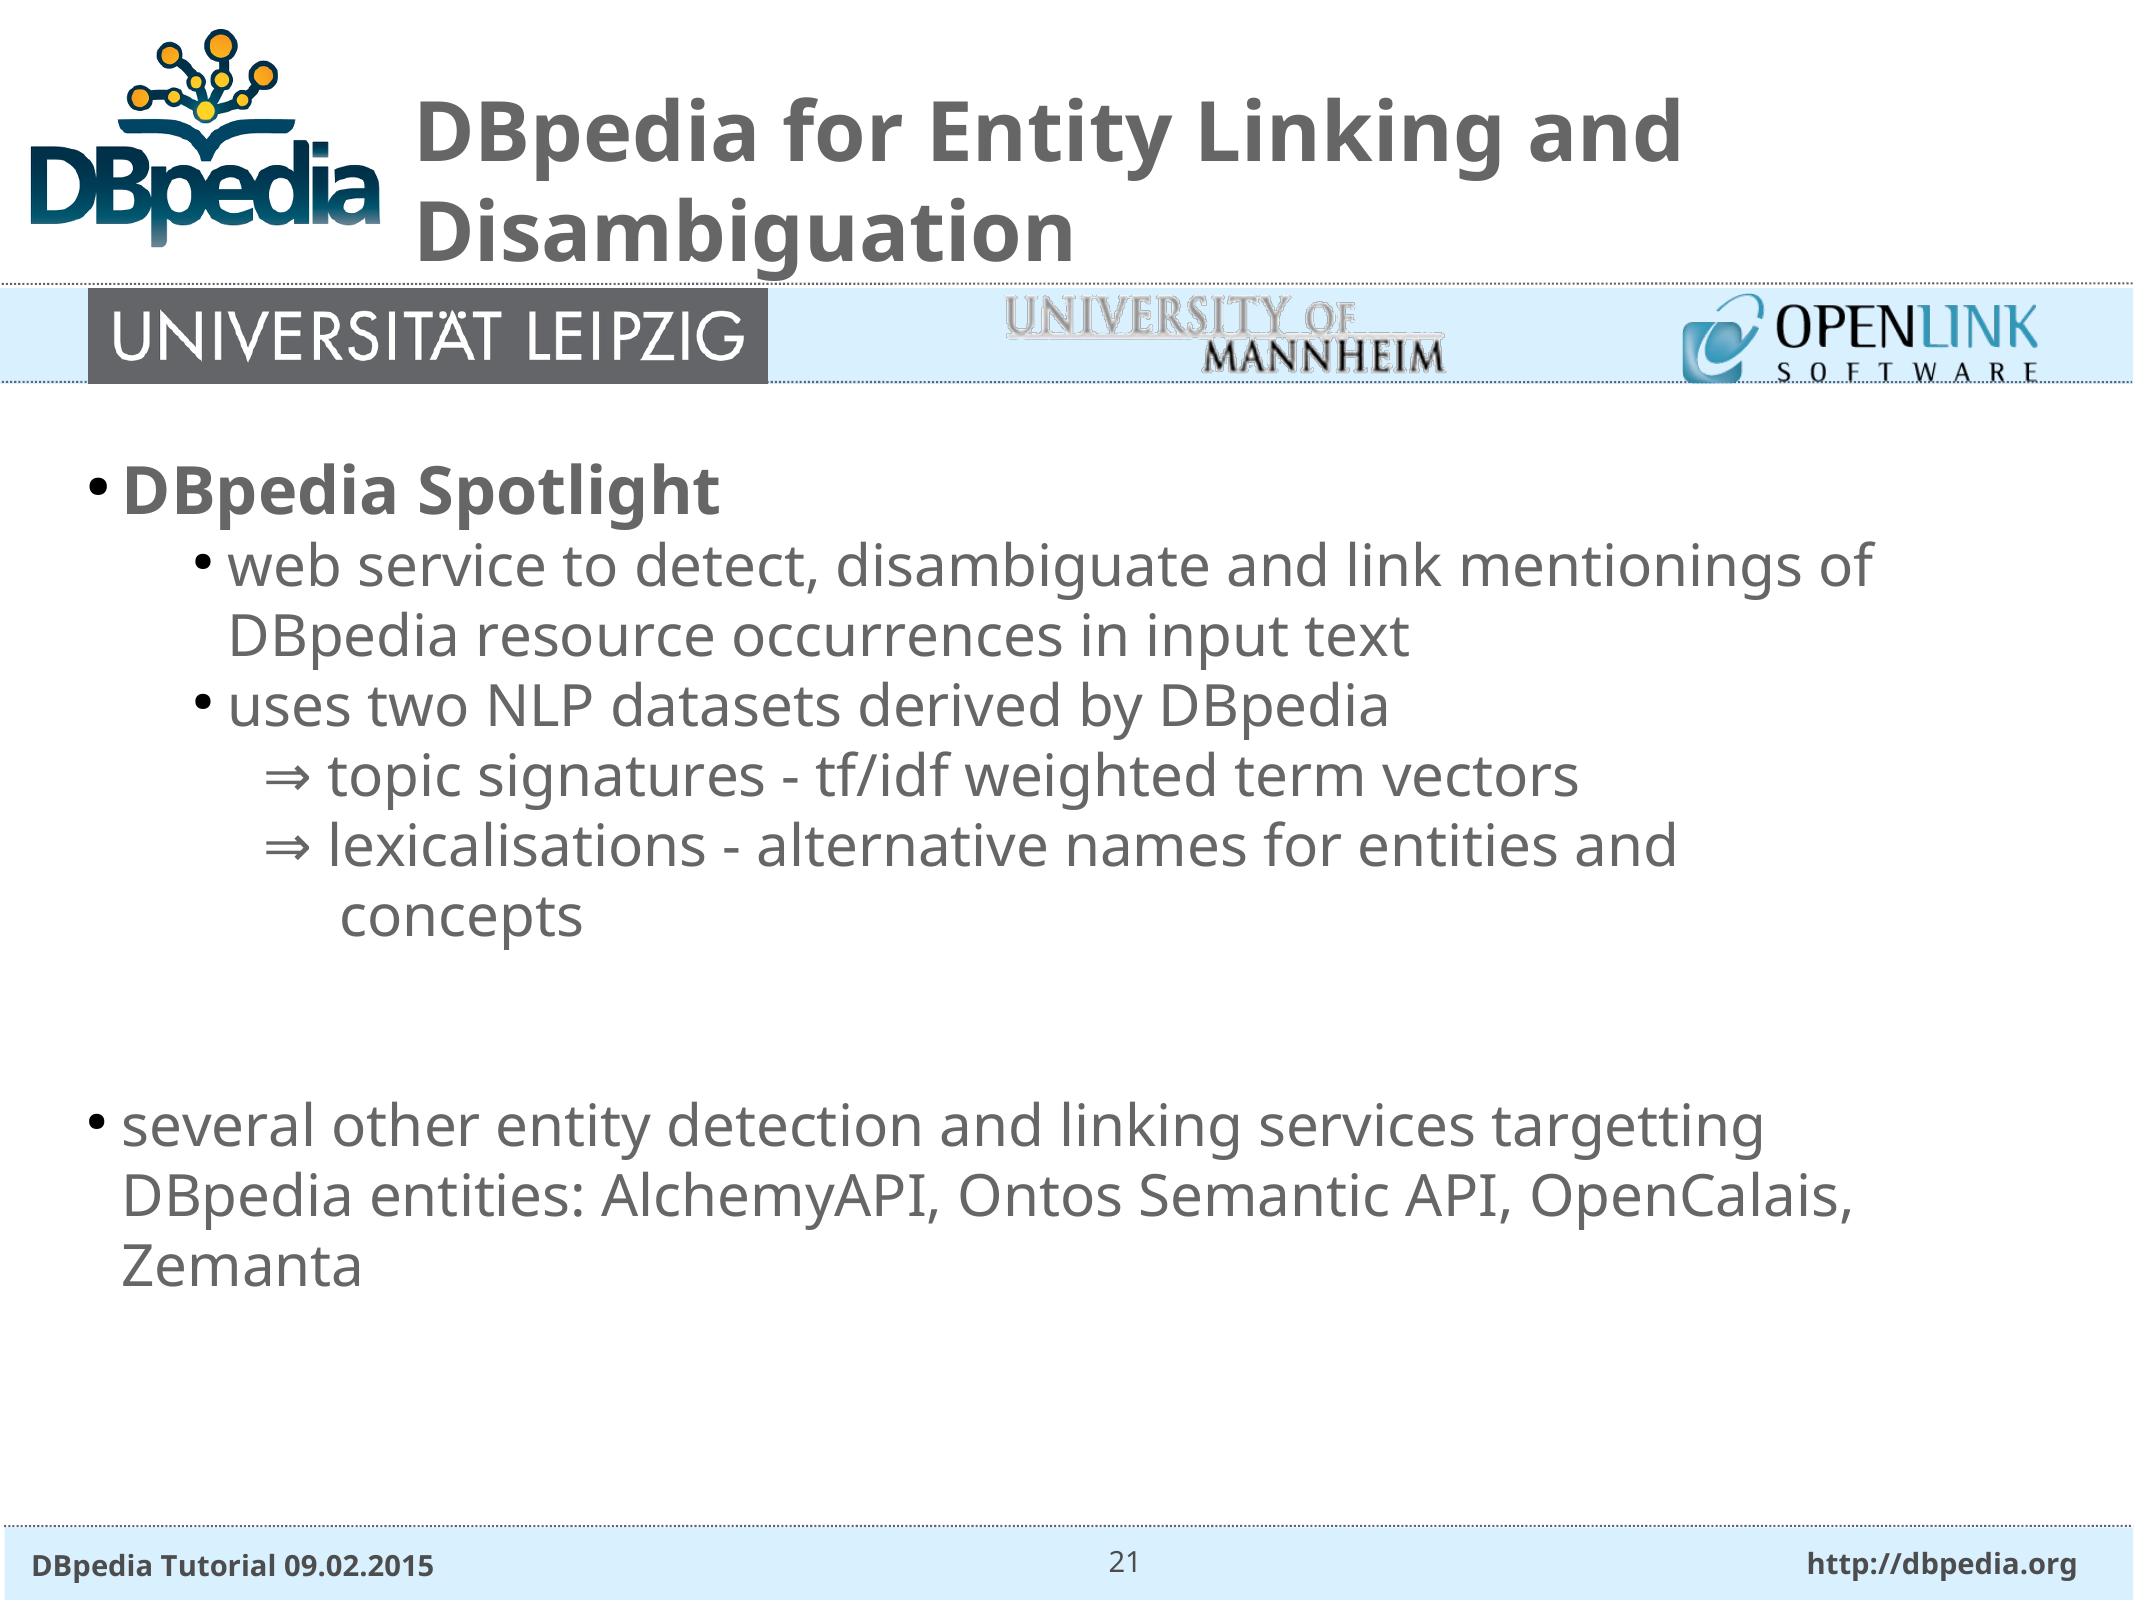

# DBpedia for Entity Linking and Disambiguation
DBpedia Spotlight
web service to detect, disambiguate and link mentionings of DBpedia resource occurrences in input text
uses two NLP datasets derived by DBpedia
⇒ topic signatures - tf/idf weighted term vectors
⇒ lexicalisations - alternative names for entities and
 concepts
several other entity detection and linking services targetting DBpedia entities: AlchemyAPI, Ontos Semantic API, OpenCalais, Zemanta